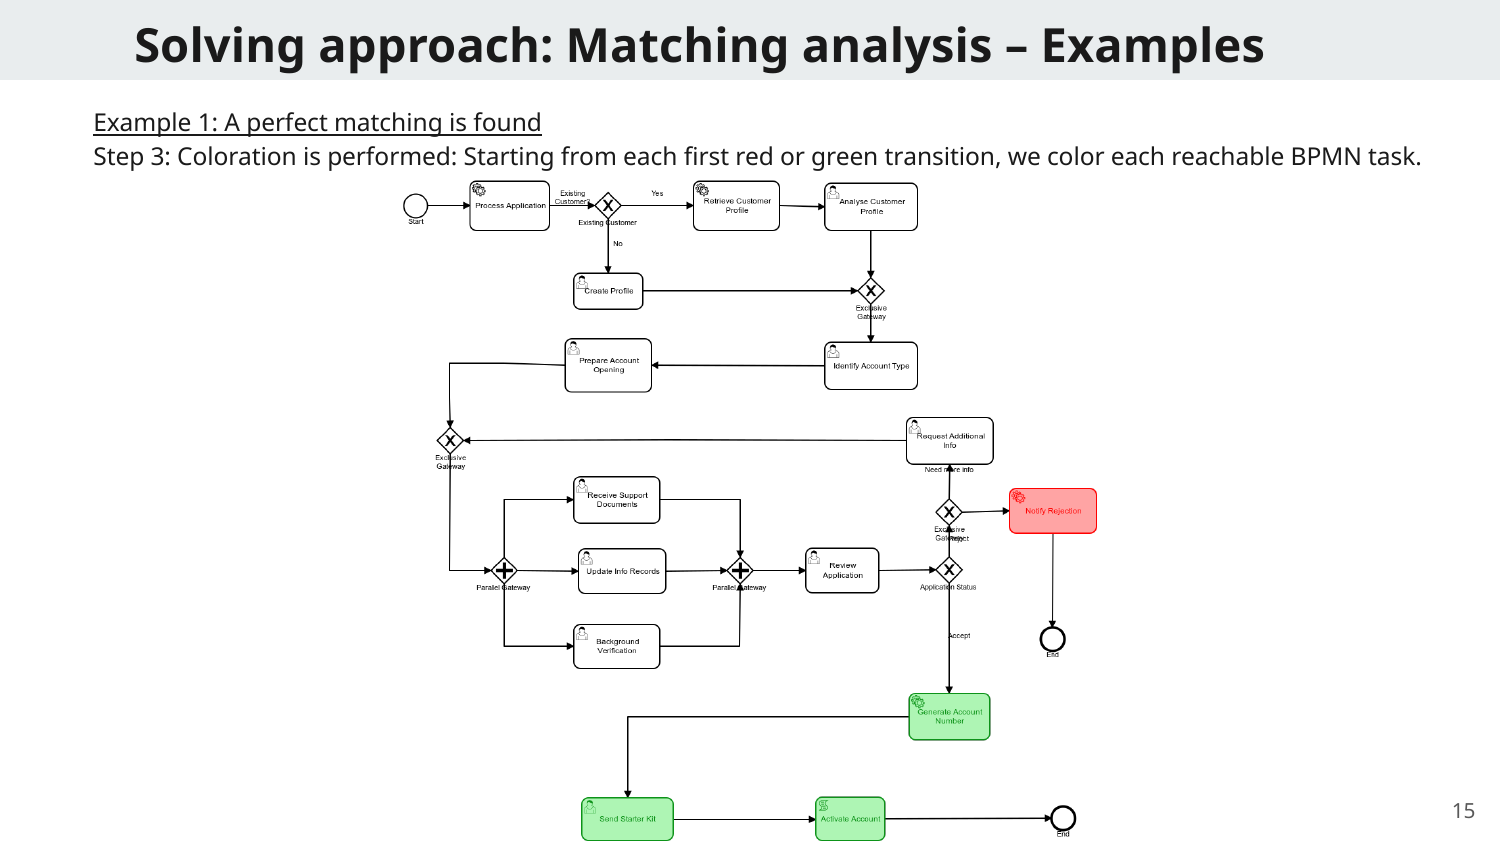

# Solving approach: Matching analysis – Examples
Example 1: A perfect matching is found
Step 3: Coloration is performed: Starting from each first red or green transition, we color each reachable BPMN task.